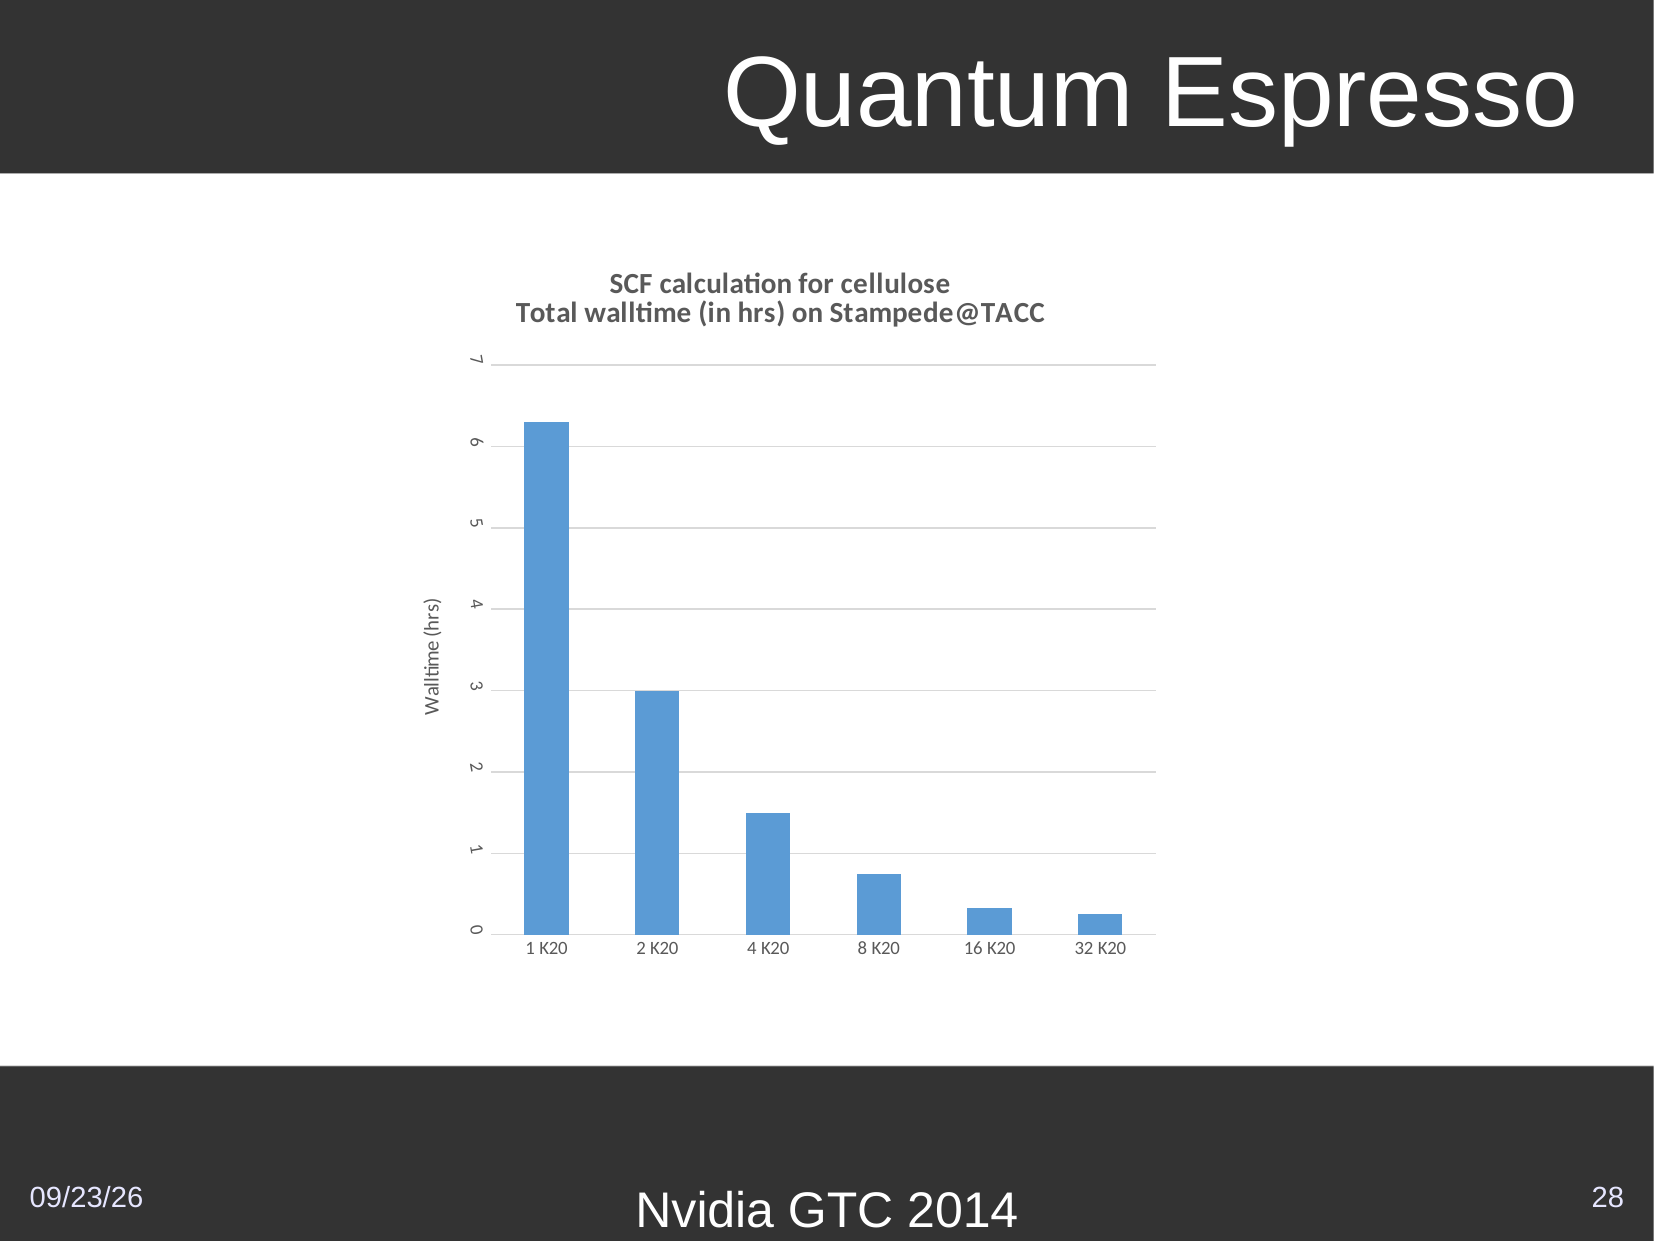

Quantum Espresso
### Chart: SCF calculation for cellulose
Total walltime (in hrs) on Stampede@TACC
| Category | |
|---|---|
| 1 K20 | 6.3 |
| 2 K20 | 3.0 |
| 4 K20 | 1.5 |
| 8 K20 | 0.75 |
| 16 K20 | 0.33 |
| 32 K20 | 0.25 |
28
# Nvidia GTC 2014